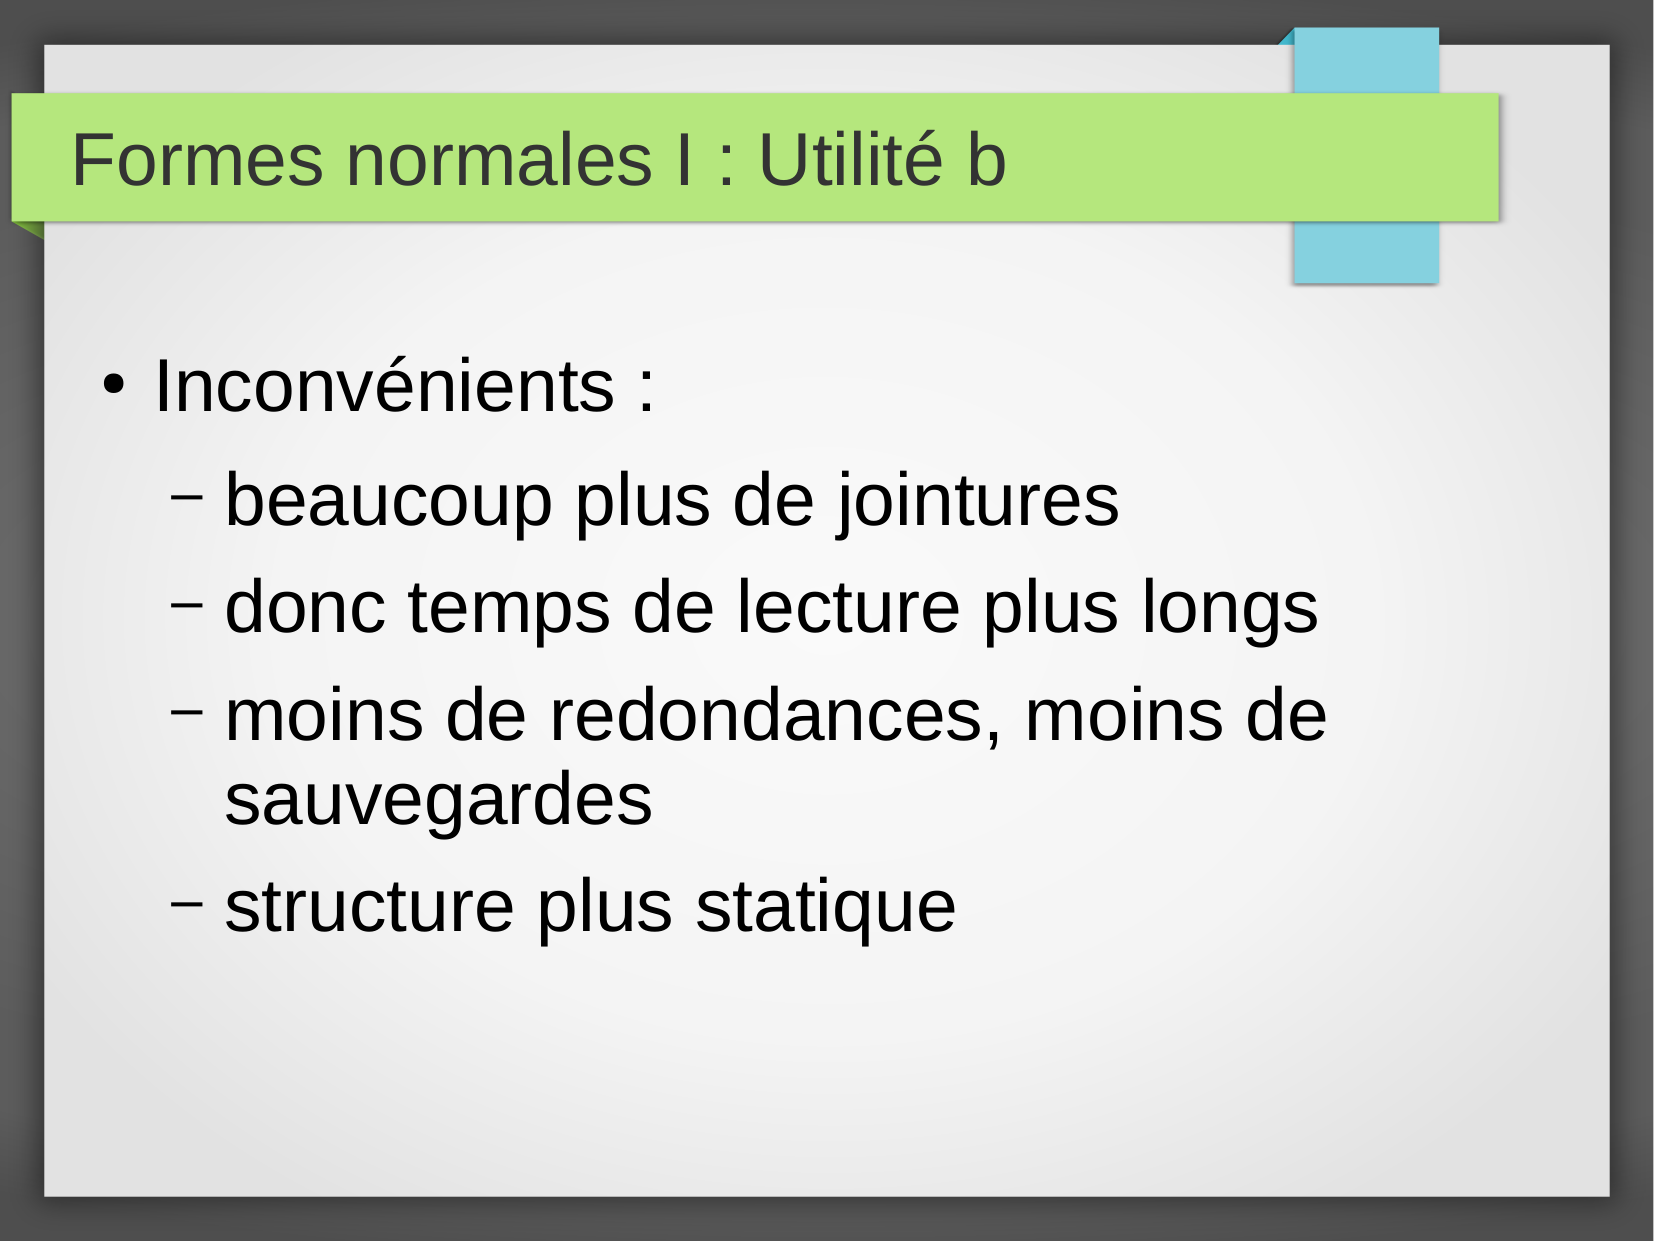

# Formes normales I : Utilité b
Inconvénients :
beaucoup plus de jointures
donc temps de lecture plus longs
moins de redondances, moins de sauvegardes
structure plus statique